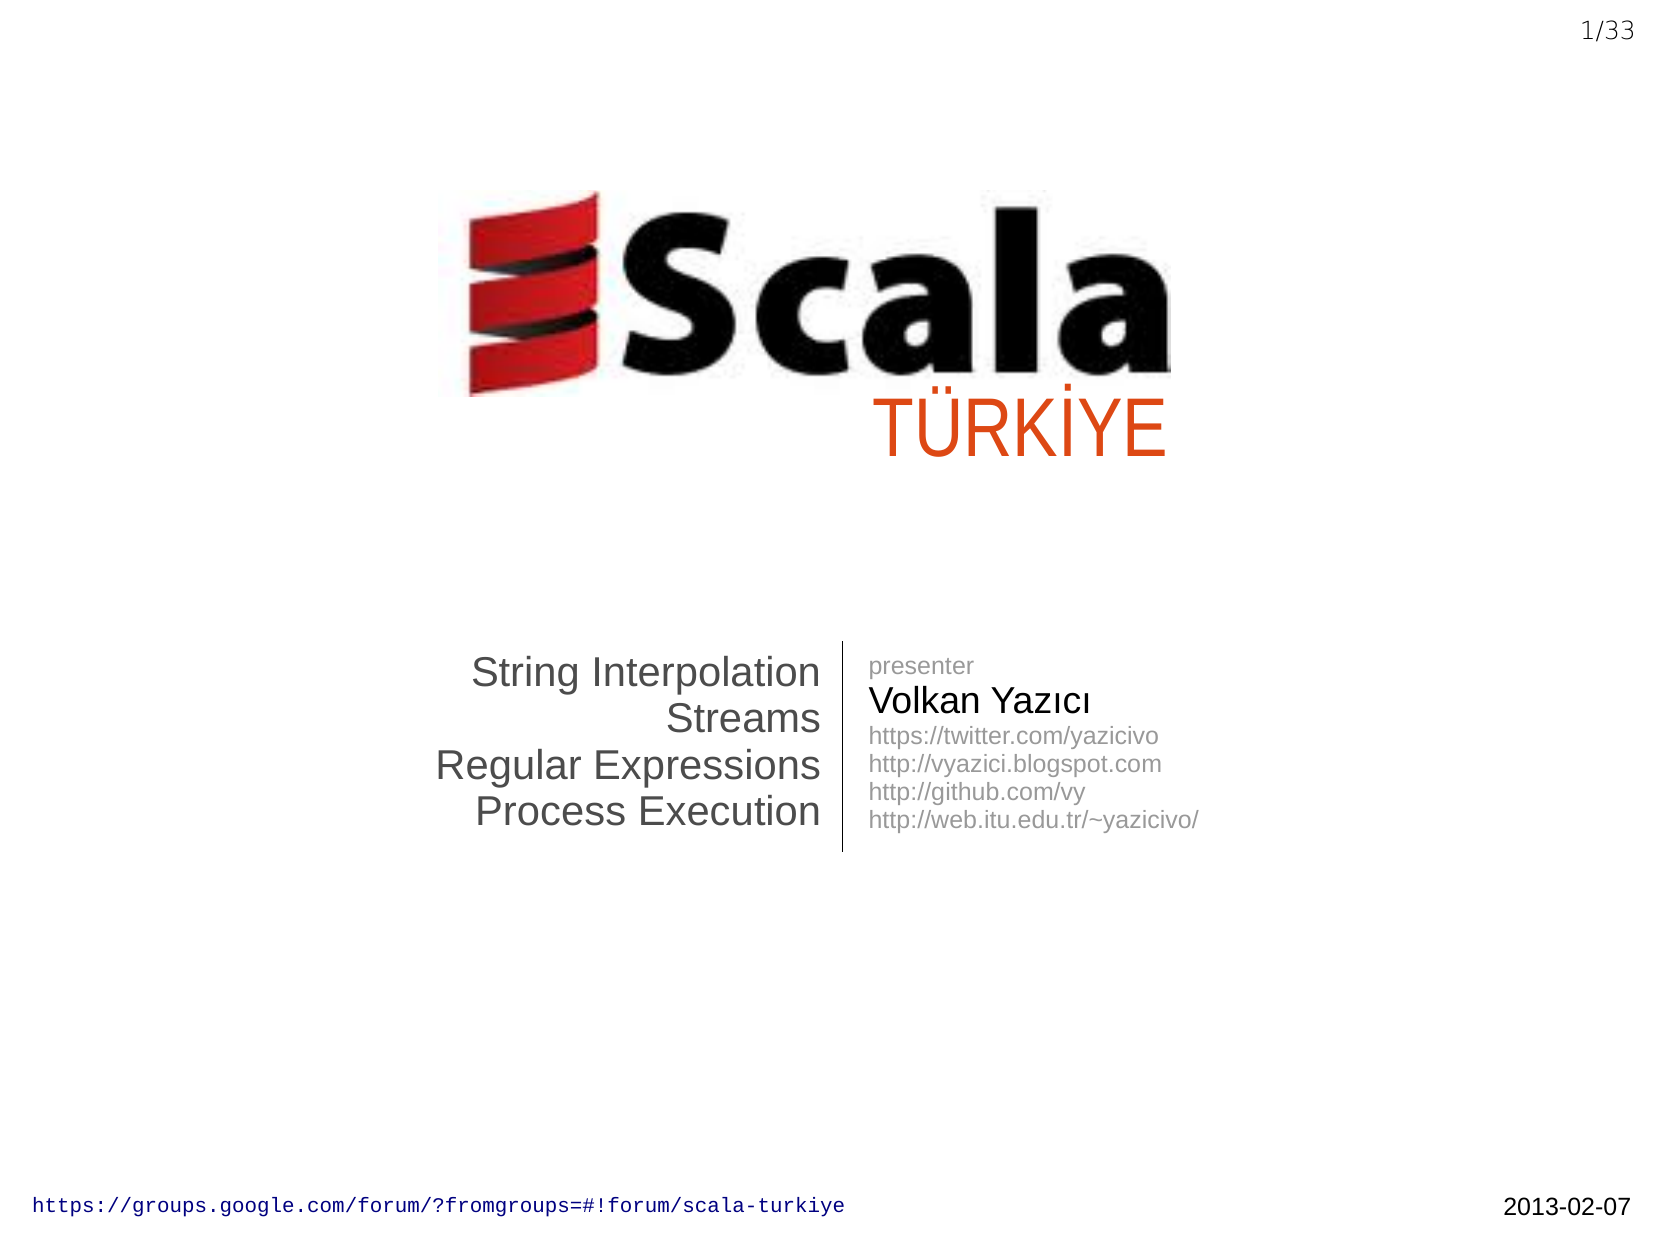

TÜRKİYE
String Interpolation
Streams
Regular Expressions
Process Execution
presenter
Volkan Yazıcı
https://twitter.com/yazicivo
http://vyazici.blogspot.com
http://github.com/vy
http://web.itu.edu.tr/~yazicivo/
2013-02-07
https://groups.google.com/forum/?fromgroups=#!forum/scala-turkiye